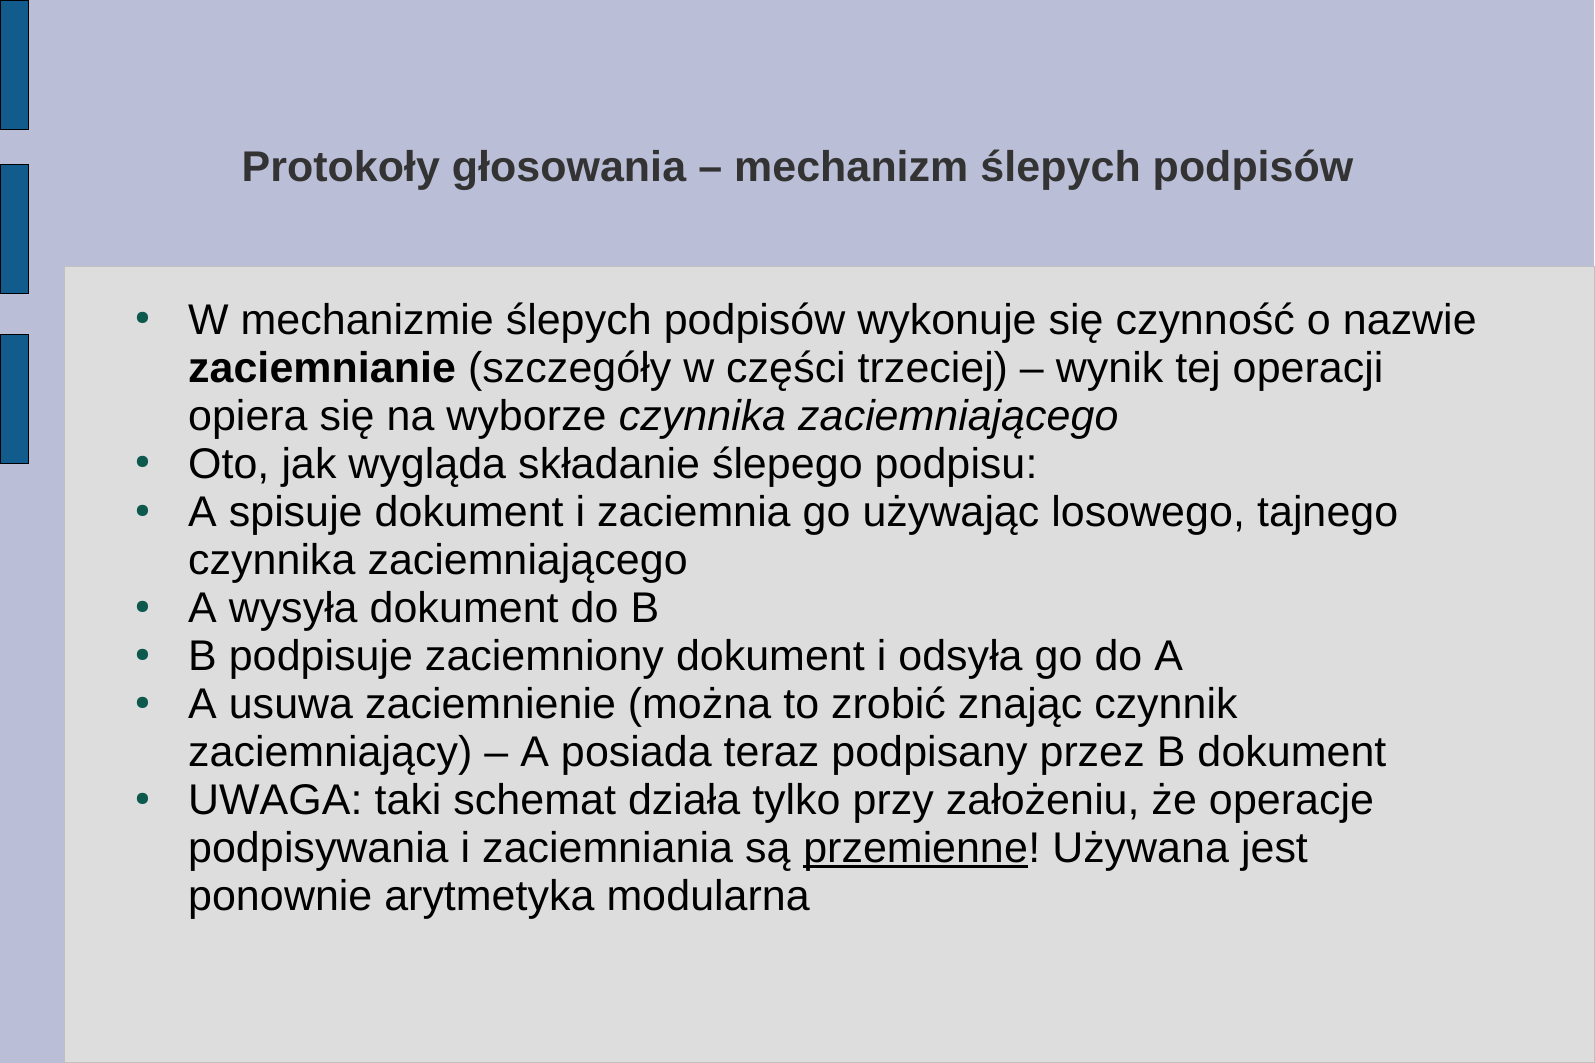

# Protokoły głosowania – mechanizm ślepych podpisów
W mechanizmie ślepych podpisów wykonuje się czynność o nazwie zaciemnianie (szczegóły w części trzeciej) – wynik tej operacji opiera się na wyborze czynnika zaciemniającego
Oto, jak wygląda składanie ślepego podpisu:
A spisuje dokument i zaciemnia go używając losowego, tajnego czynnika zaciemniającego
A wysyła dokument do B
B podpisuje zaciemniony dokument i odsyła go do A
A usuwa zaciemnienie (można to zrobić znając czynnik zaciemniający) – A posiada teraz podpisany przez B dokument
UWAGA: taki schemat działa tylko przy założeniu, że operacje podpisywania i zaciemniania są przemienne! Używana jest ponownie arytmetyka modularna